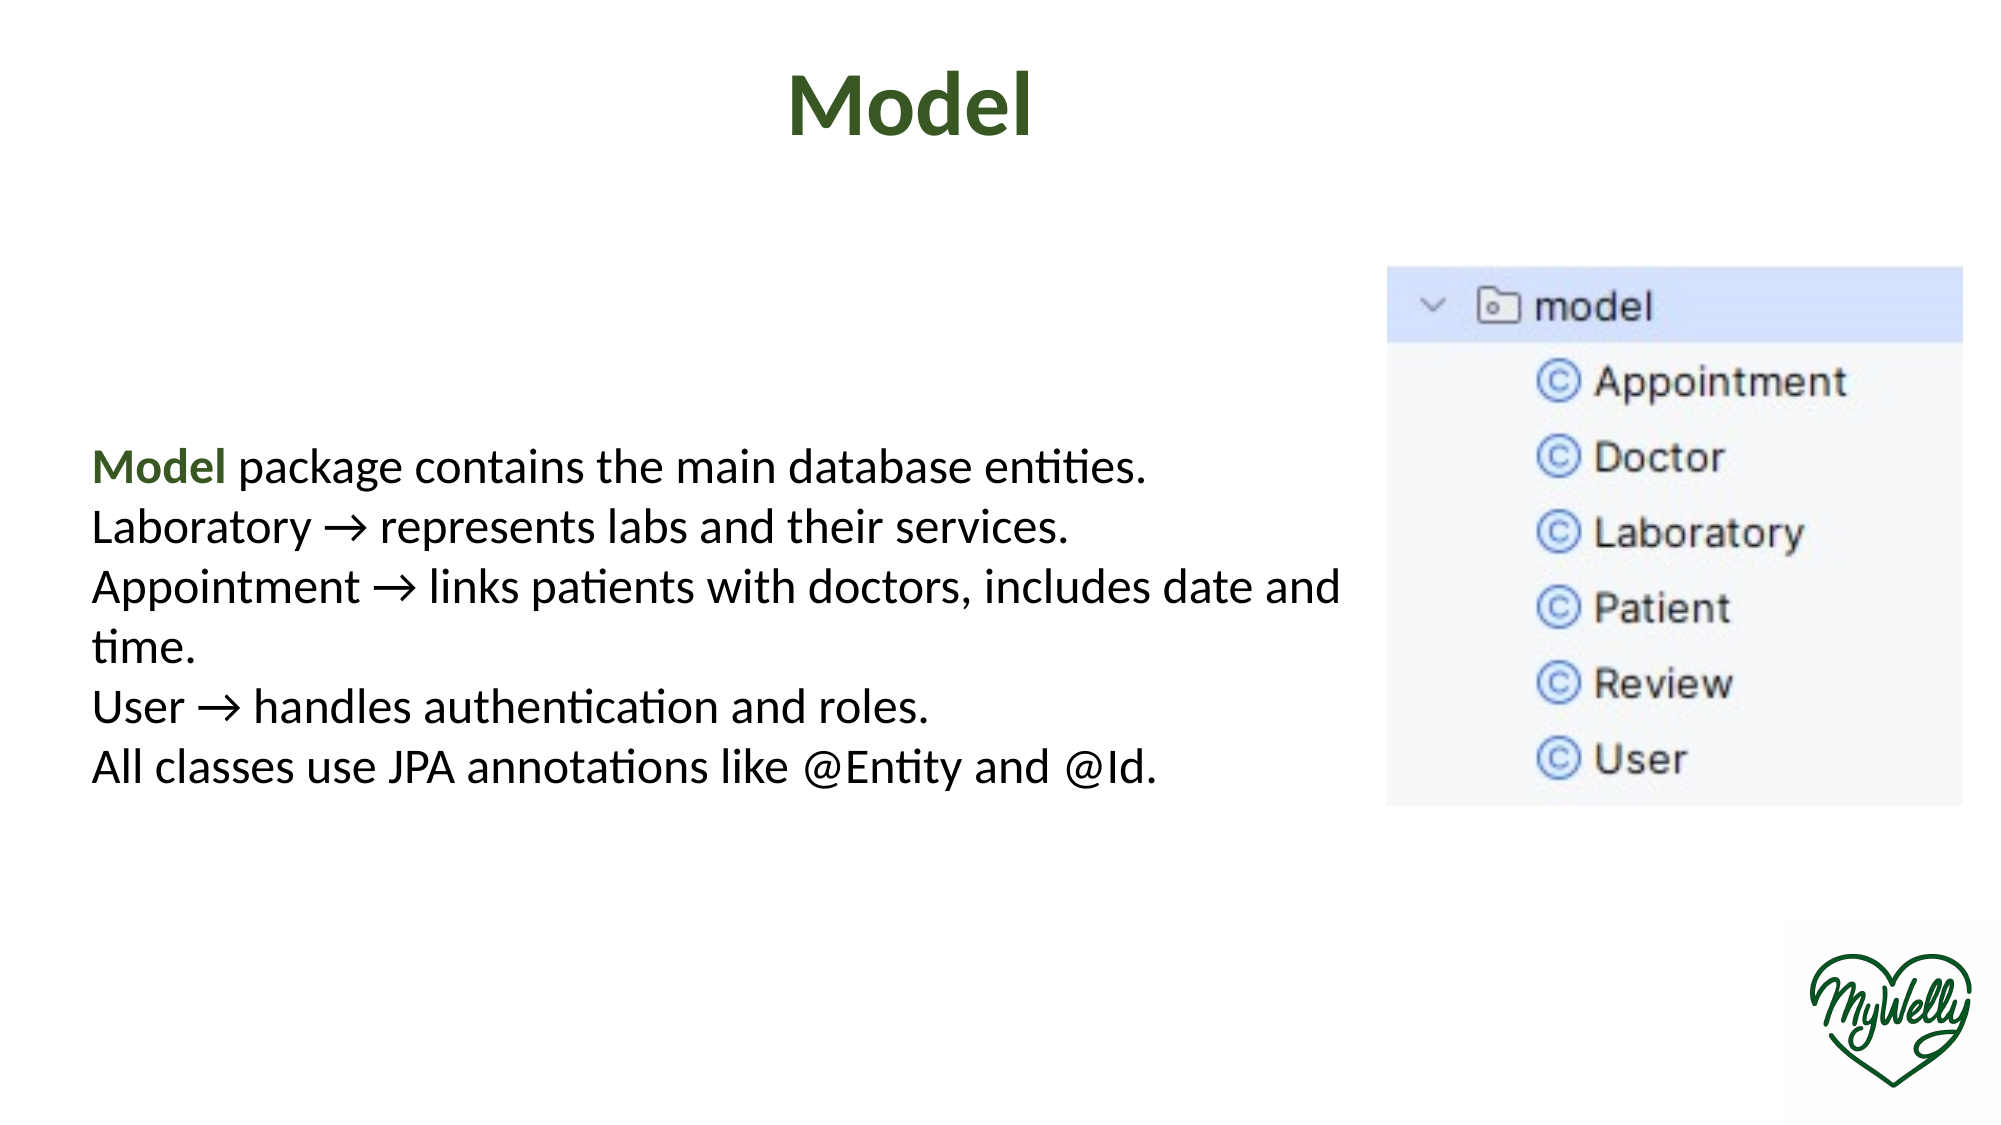

Model
Model package contains the main database entities.
Laboratory → represents labs and their services.
Appointment → links patients with doctors, includes date and time.
User → handles authentication and roles.
All classes use JPA annotations like @Entity and @Id.